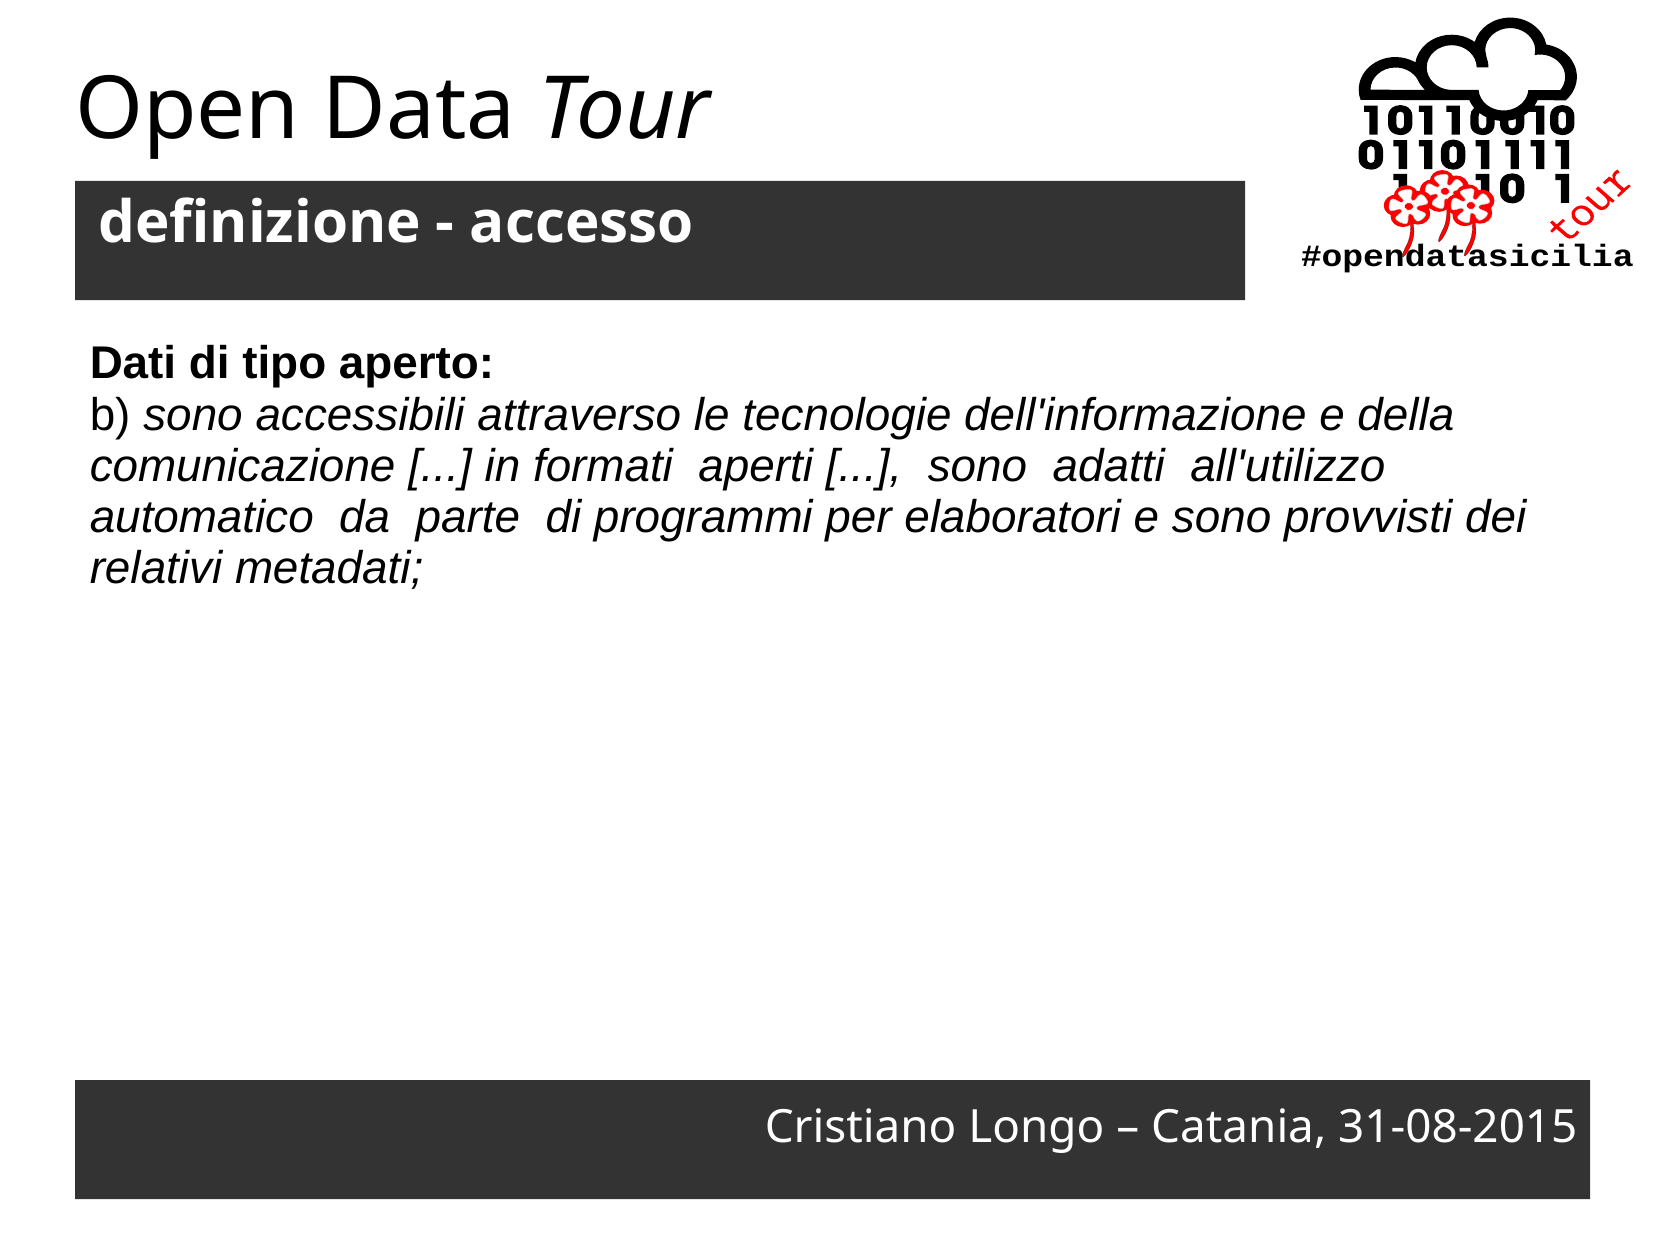

# Open Data Tour
 definizione - accesso
Dati di tipo aperto:
b) sono accessibili attraverso le tecnologie dell'informazione e della comunicazione [...] in formati aperti [...], sono adatti all'utilizzo automatico da parte di programmi per elaboratori e sono provvisti dei relativi metadati;
 Cristiano Longo – Catania, 31-08-2015